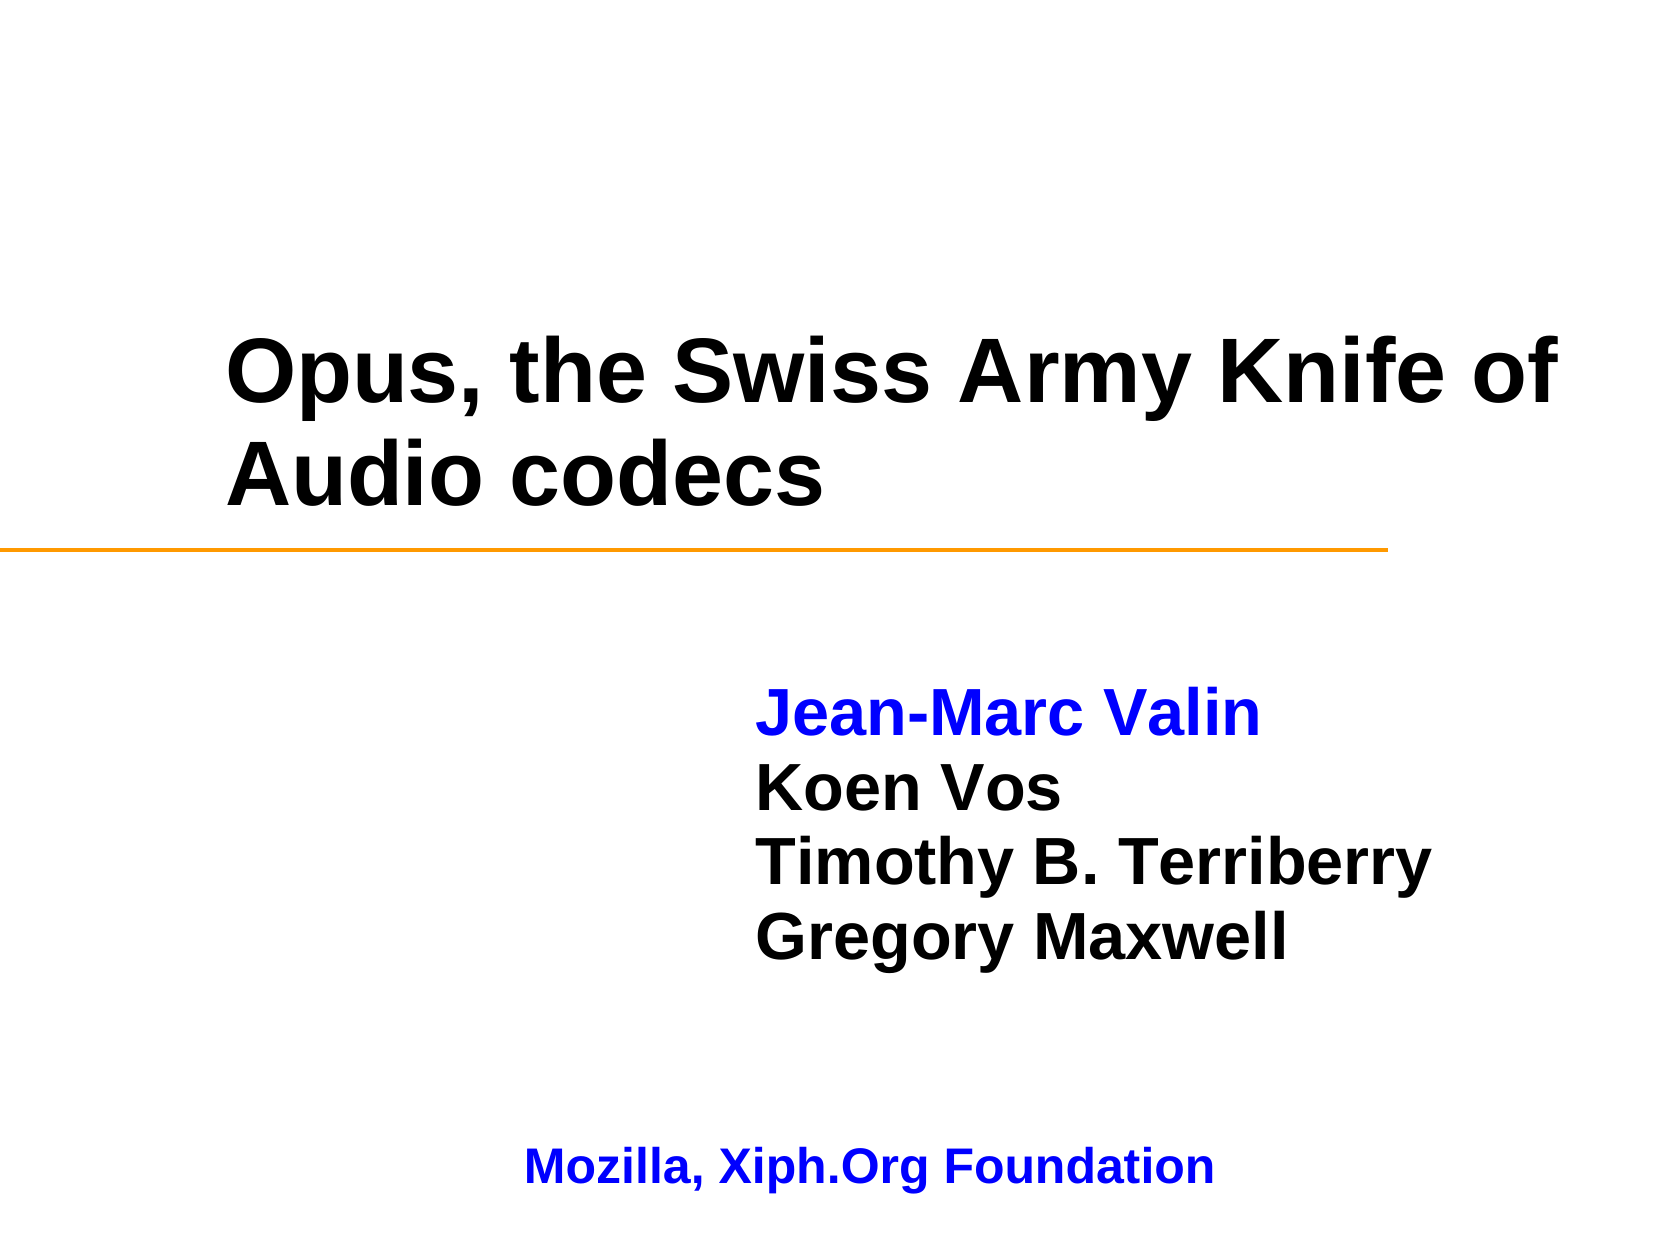

# Opus, the Swiss Army Knife of Audio codecs
Jean-Marc Valin
Koen Vos
Timothy B. Terriberry
Gregory Maxwell
			 Mozilla, Xiph.Org Foundation